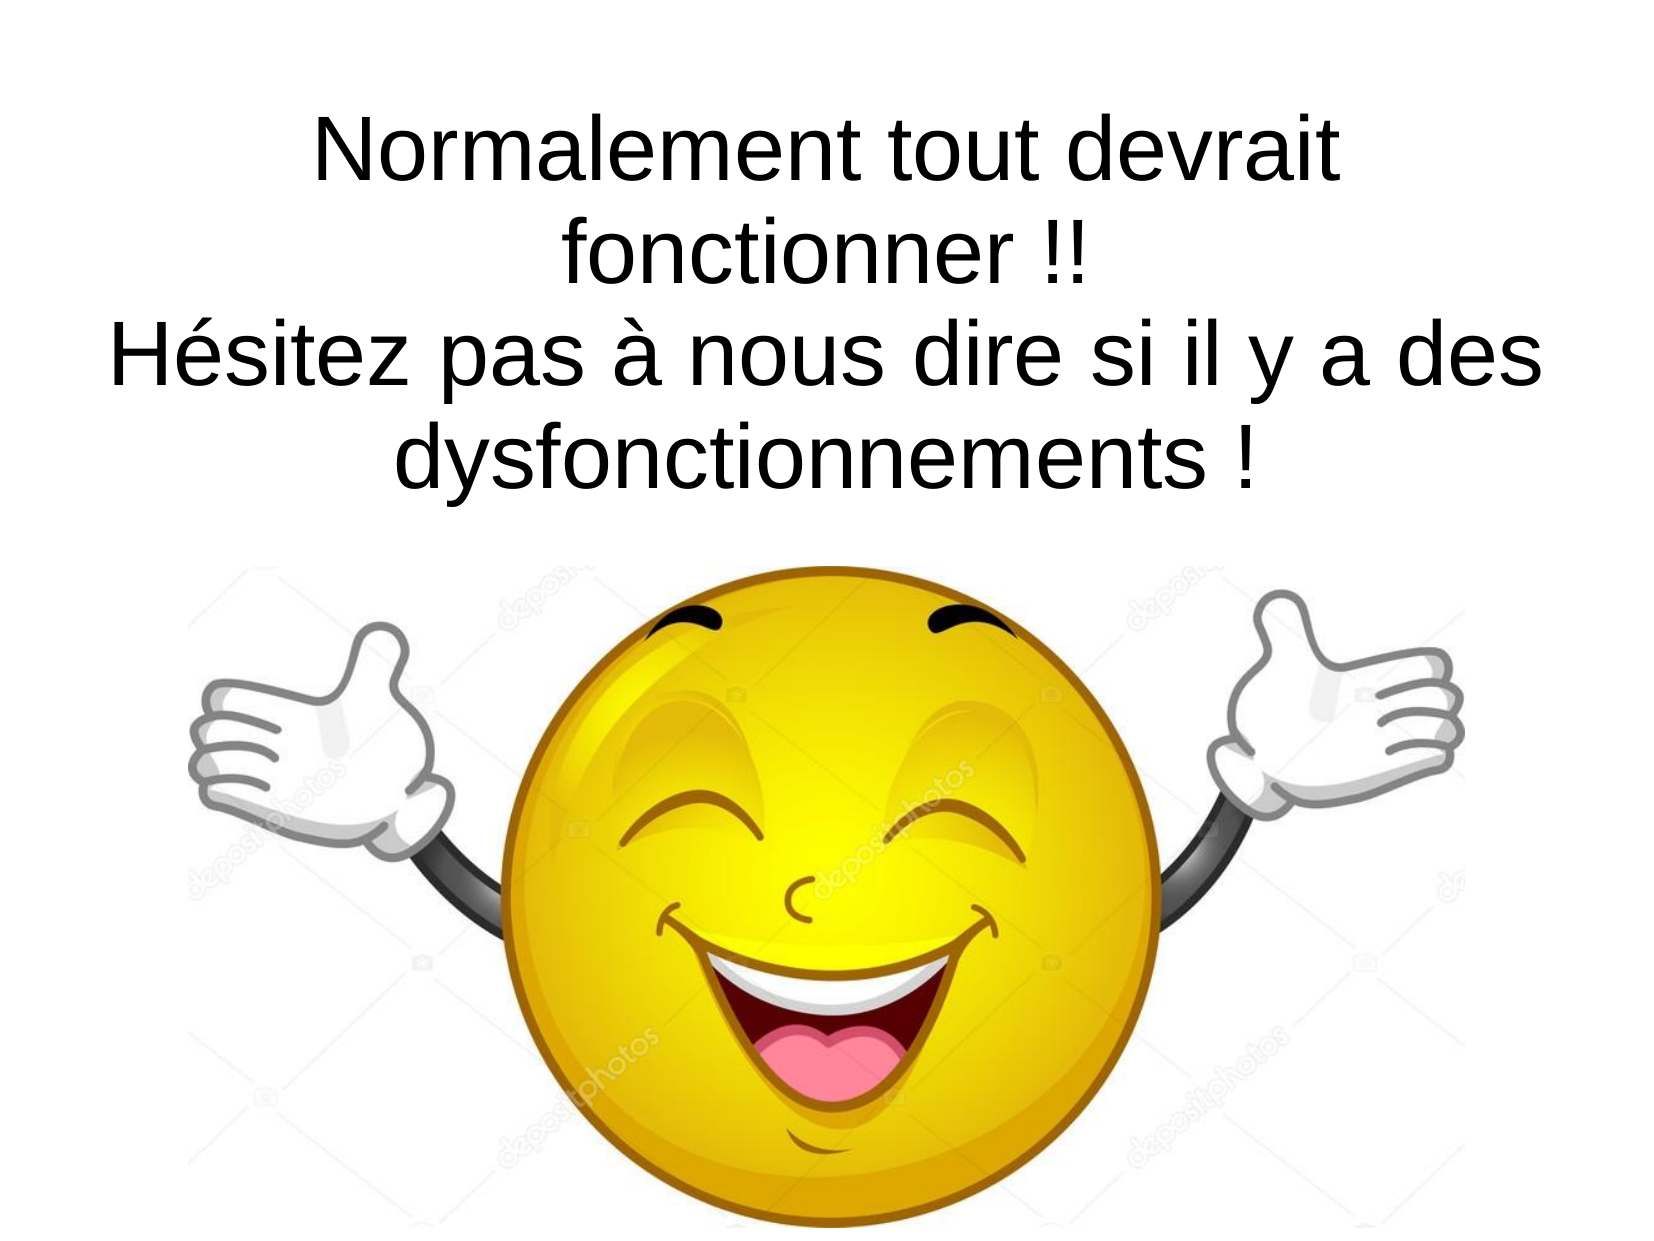

# Normalement tout devrait fonctionner !! Hésitez pas à nous dire si il y a des dysfonctionnements !